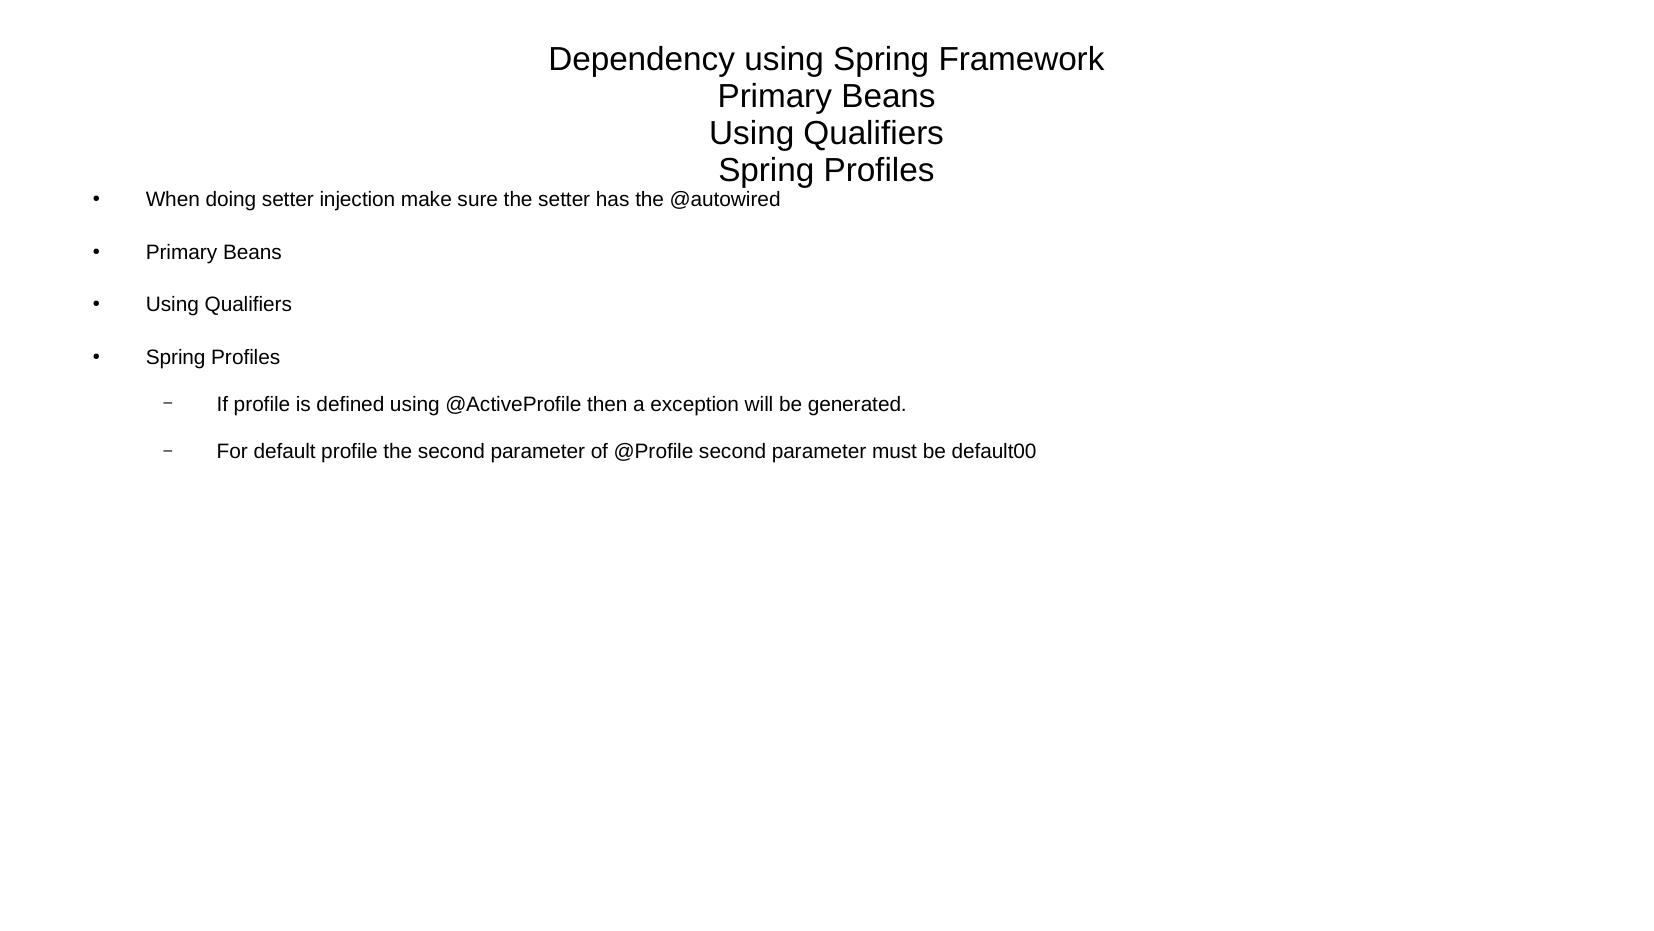

# Dependency using Spring Framework Primary Beans Using Qualifiers Spring Profiles
When doing setter injection make sure the setter has the @autowired
Primary Beans
Using Qualifiers
Spring Profiles
If profile is defined using @ActiveProfile then a exception will be generated.
For default profile the second parameter of @Profile second parameter must be default00